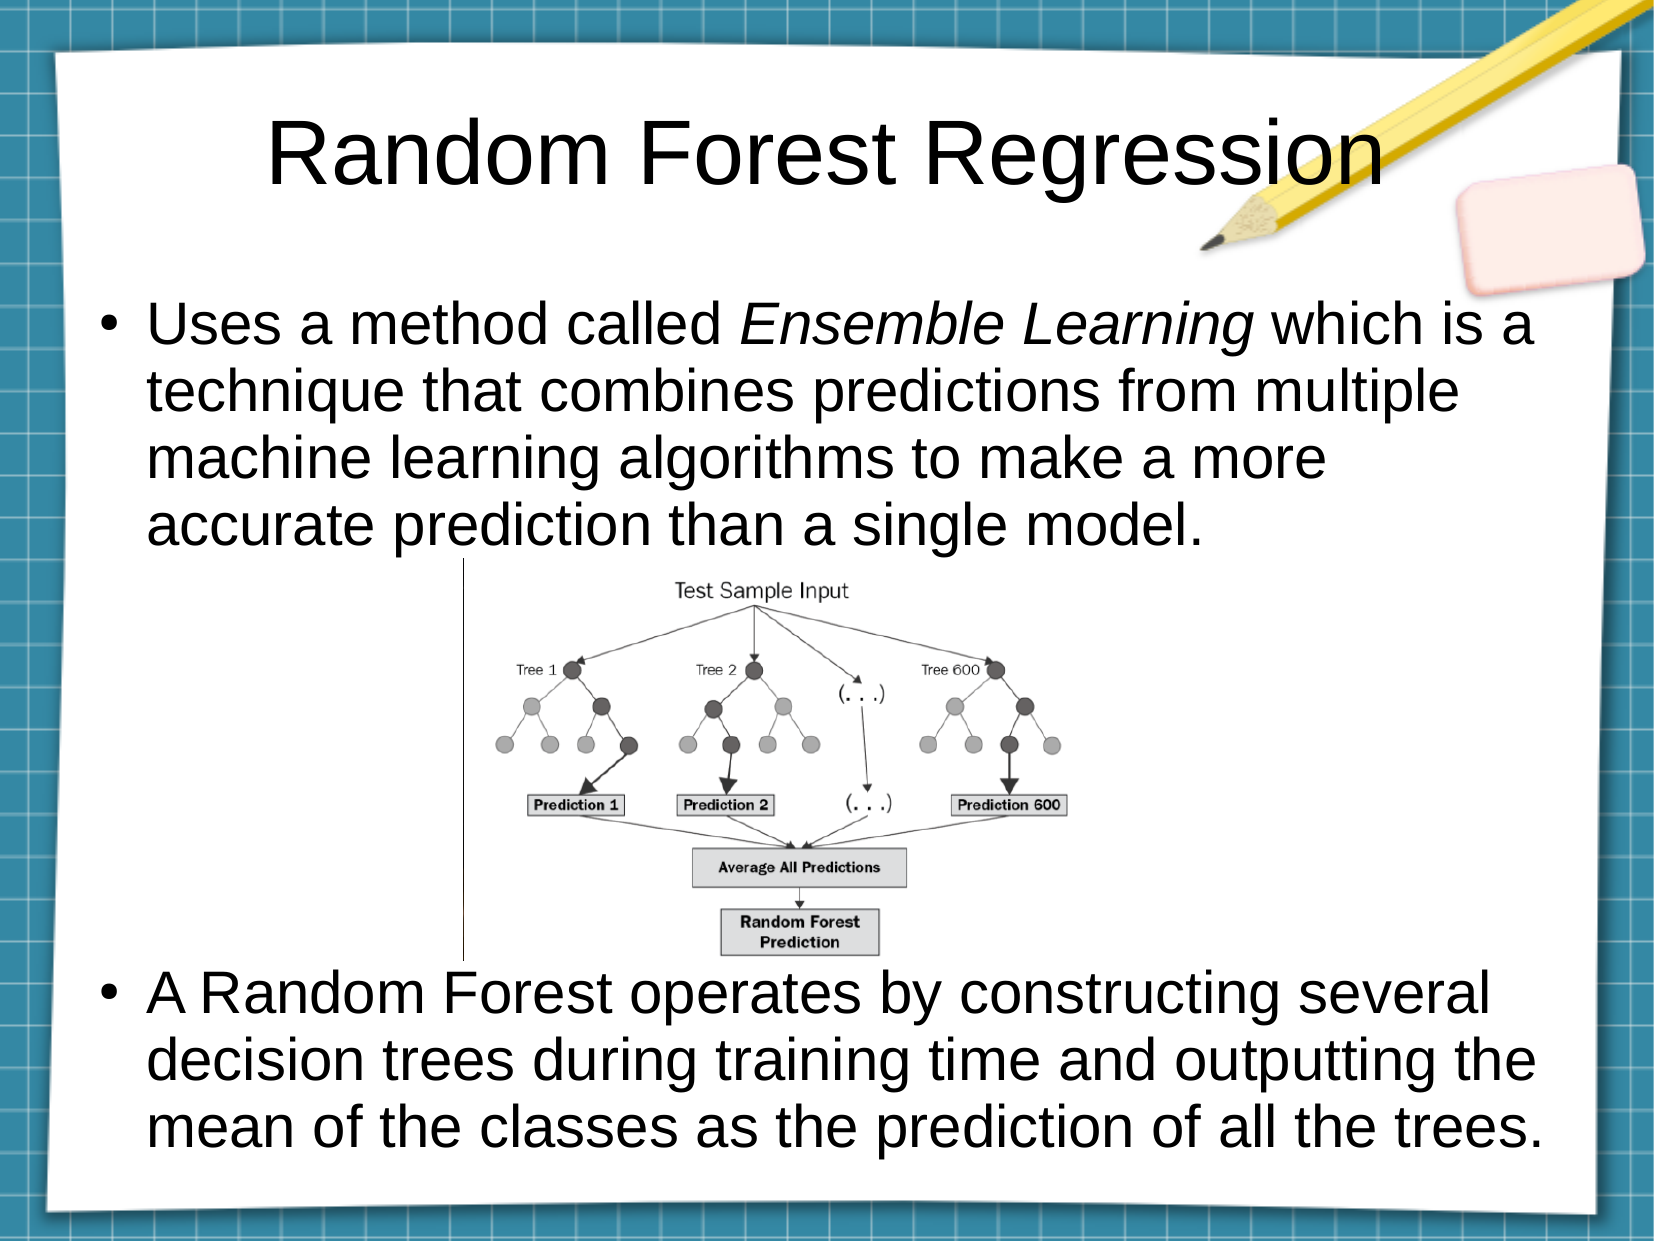

# Random Forest Regression
Uses a method called Ensemble Learning which is a technique that combines predictions from multiple machine learning algorithms to make a more accurate prediction than a single model.
A Random Forest operates by constructing several decision trees during training time and outputting the mean of the classes as the prediction of all the trees.